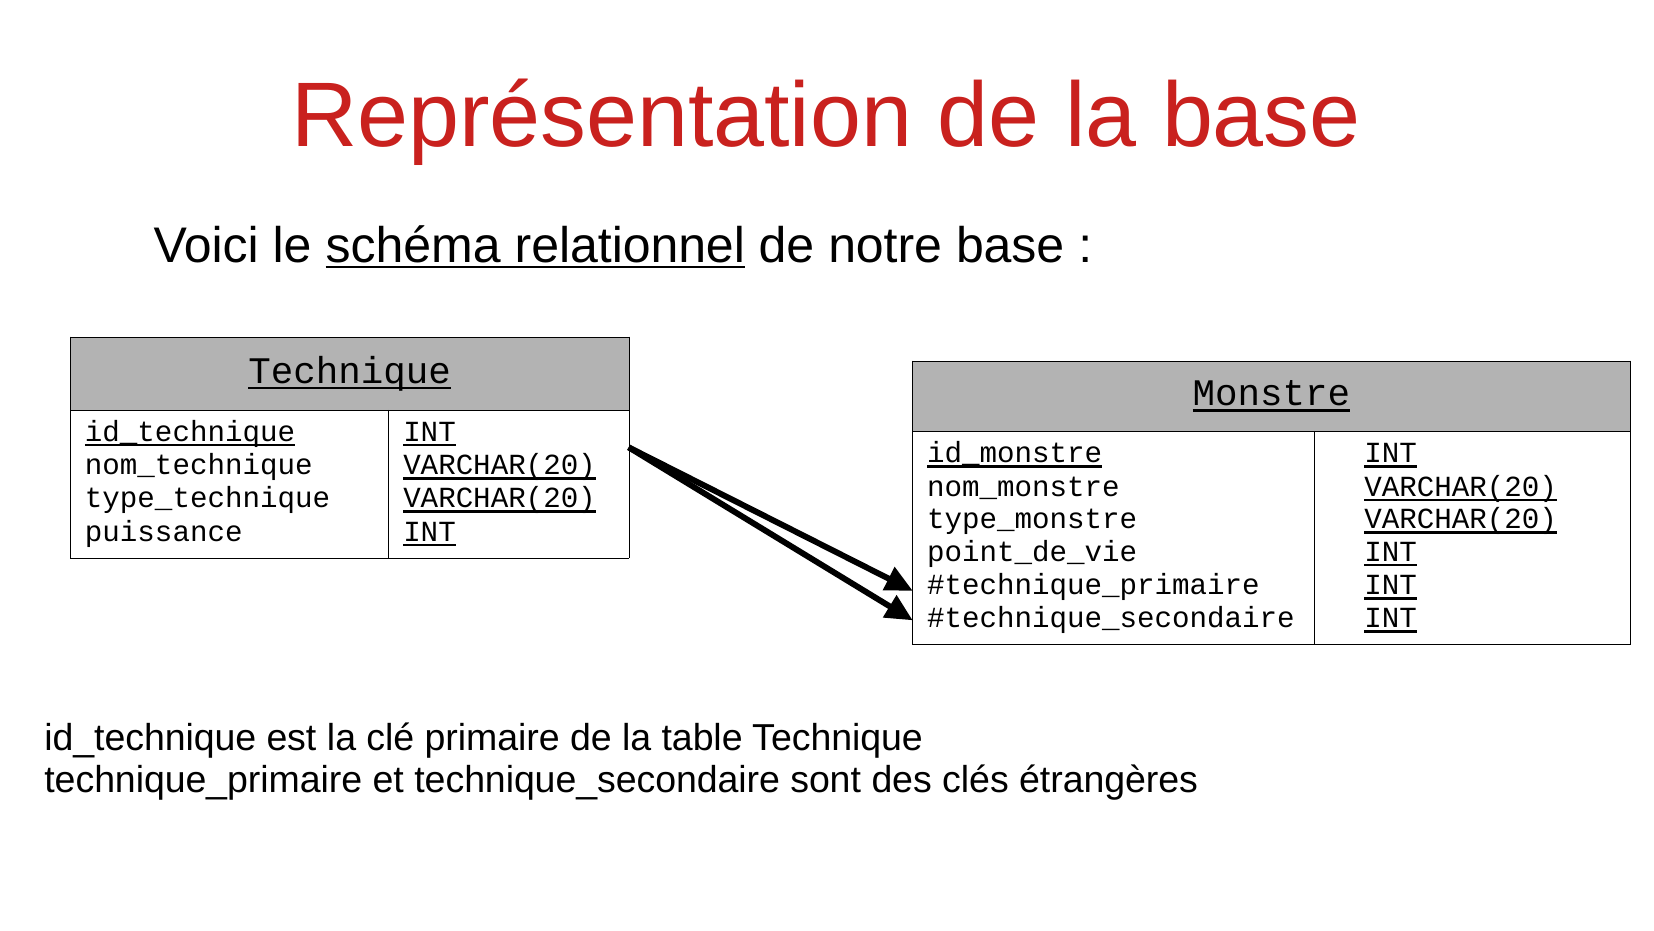

# Représentation de la base
Voici le schéma relationnel de notre base :
| Technique | |
| --- | --- |
| id\_technique nom\_technique type\_technique puissance | INT VARCHAR(20) VARCHAR(20) INT |
| Monstre | |
| --- | --- |
| id\_monstre nom\_monstre type\_monstre point\_de\_vie #technique\_primaire #technique\_secondaire | INT VARCHAR(20) VARCHAR(20) INT INT INT |
id_technique est la clé primaire de la table Technique
technique_primaire et technique_secondaire sont des clés étrangères